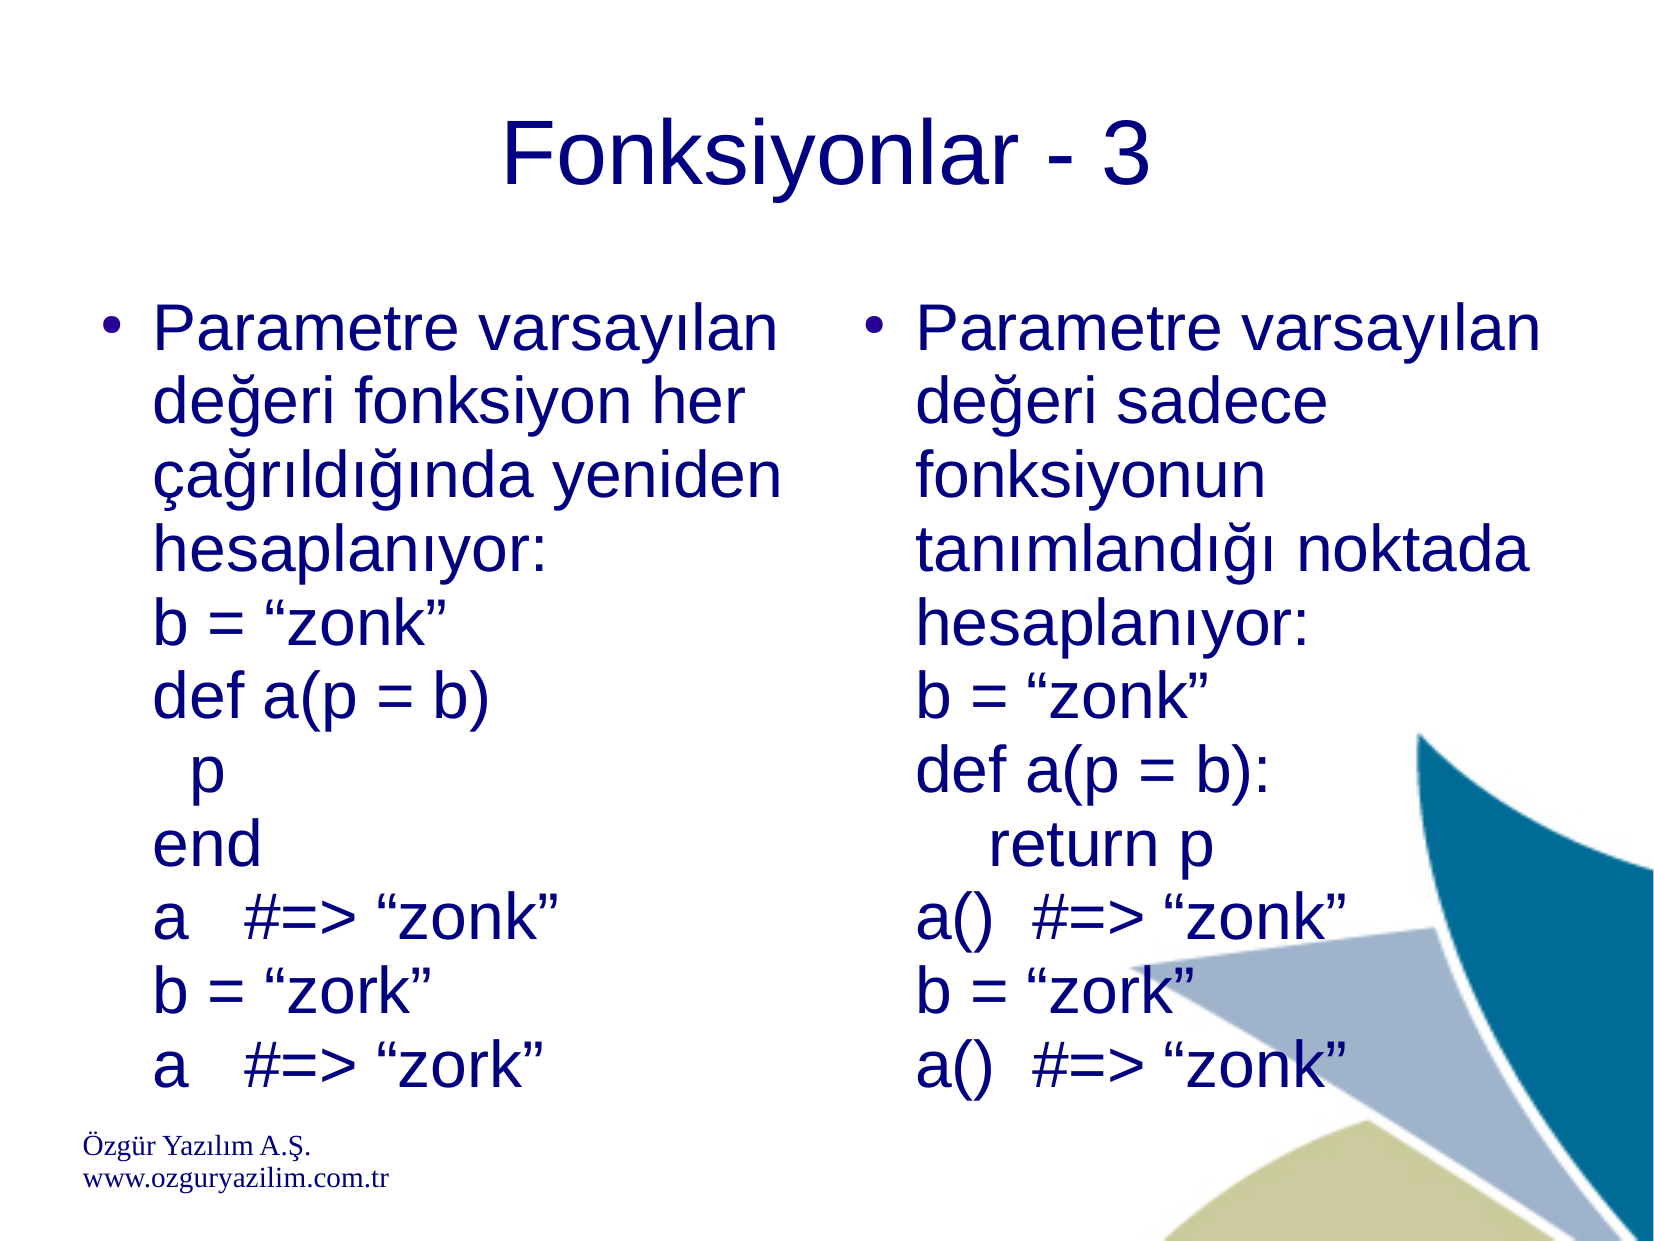

# Fonksiyonlar - 3
Parametre varsayılan değeri fonksiyon her çağrıldığında yeniden hesaplanıyor:
b = “zonk”
def a(p = b)
 p
end
a #=> “zonk”
b = “zork”
a #=> “zork”
Parametre varsayılan değeri sadece fonksiyonun tanımlandığı noktada hesaplanıyor:
b = “zonk”
def a(p = b):
	return p
a() #=> “zonk”
b = “zork”
a() #=> “zonk”